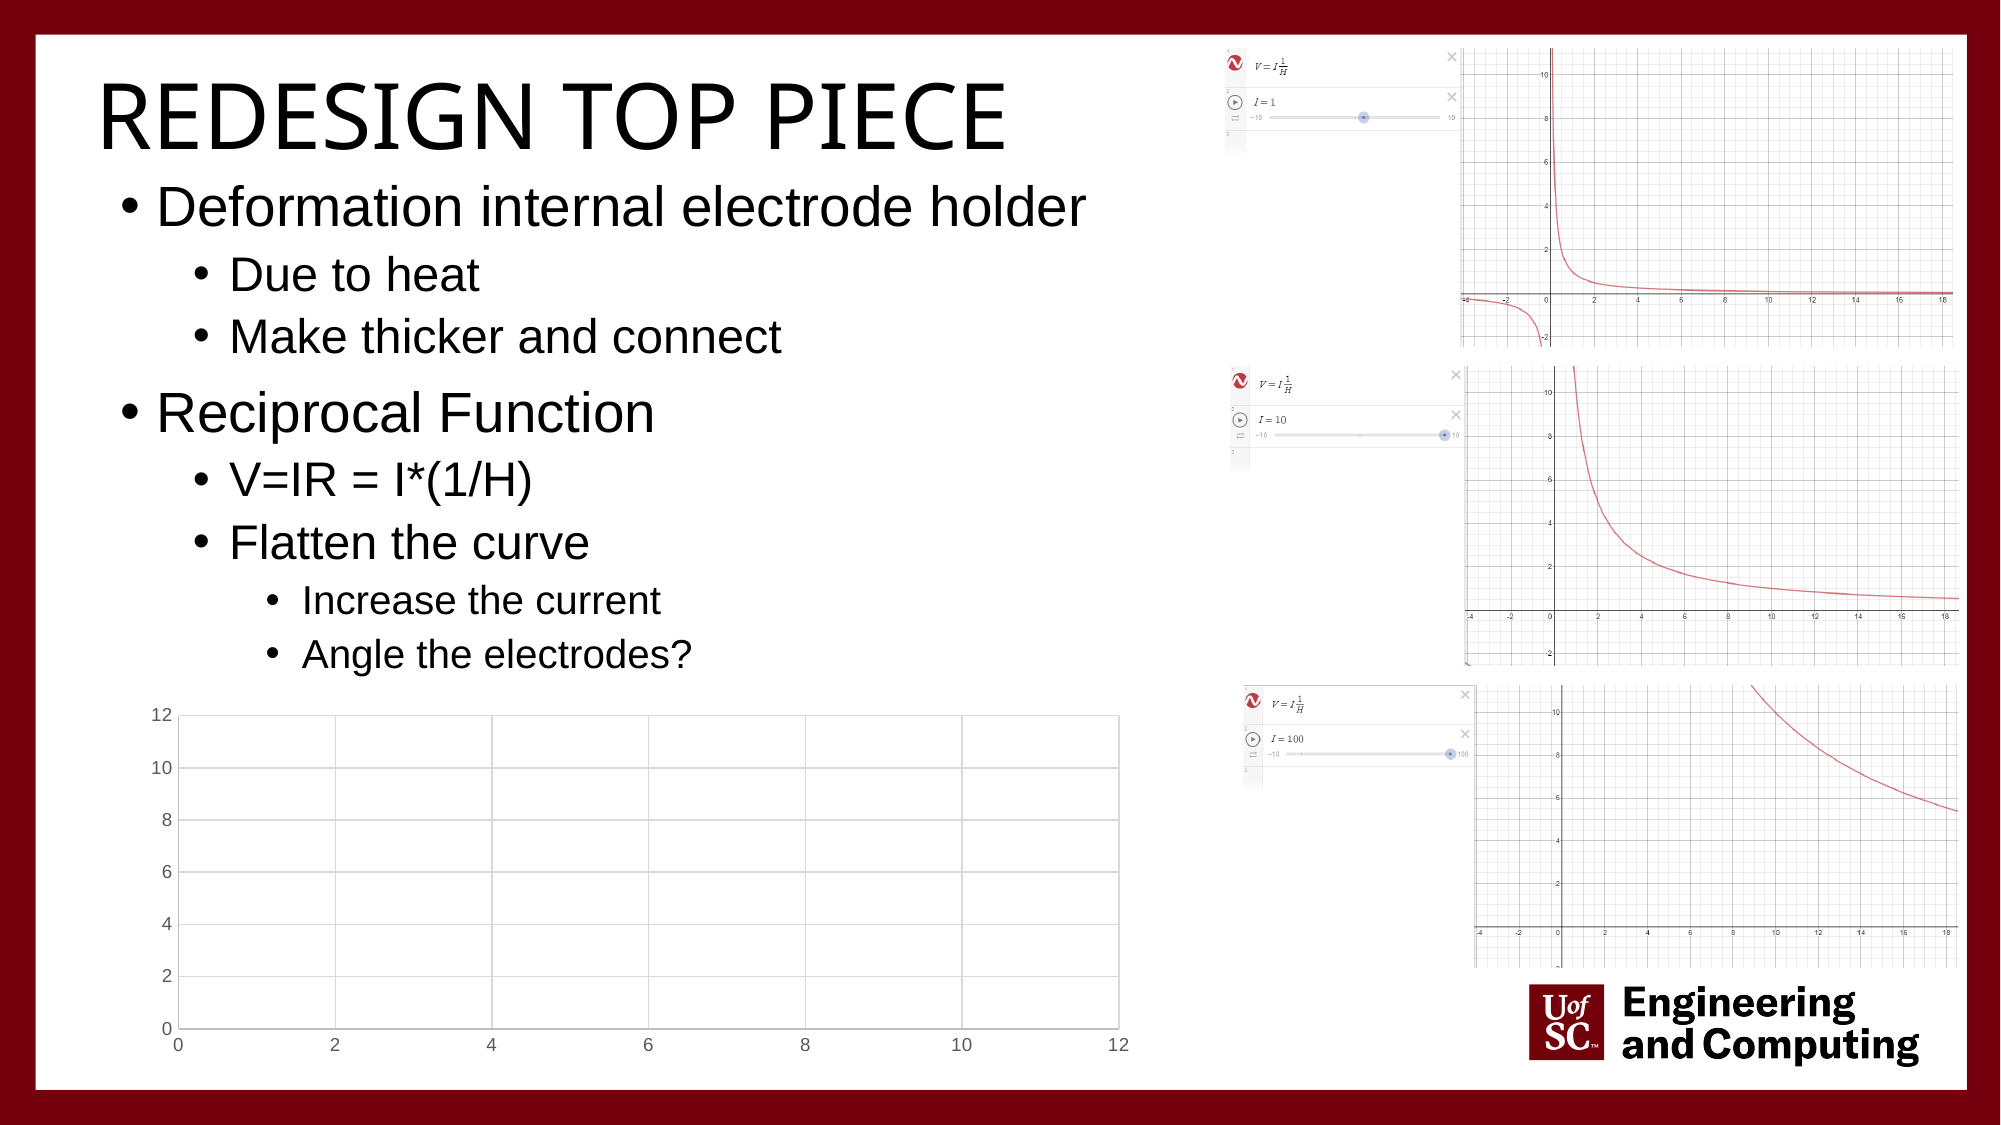

# Redesign top piece
Deformation internal electrode holder
Due to heat
Make thicker and connect
Reciprocal Function
V=IR = I*(1/H)
Flatten the curve
Increase the current
Angle the electrodes?
### Chart
| Category | Series1 |
|---|---|